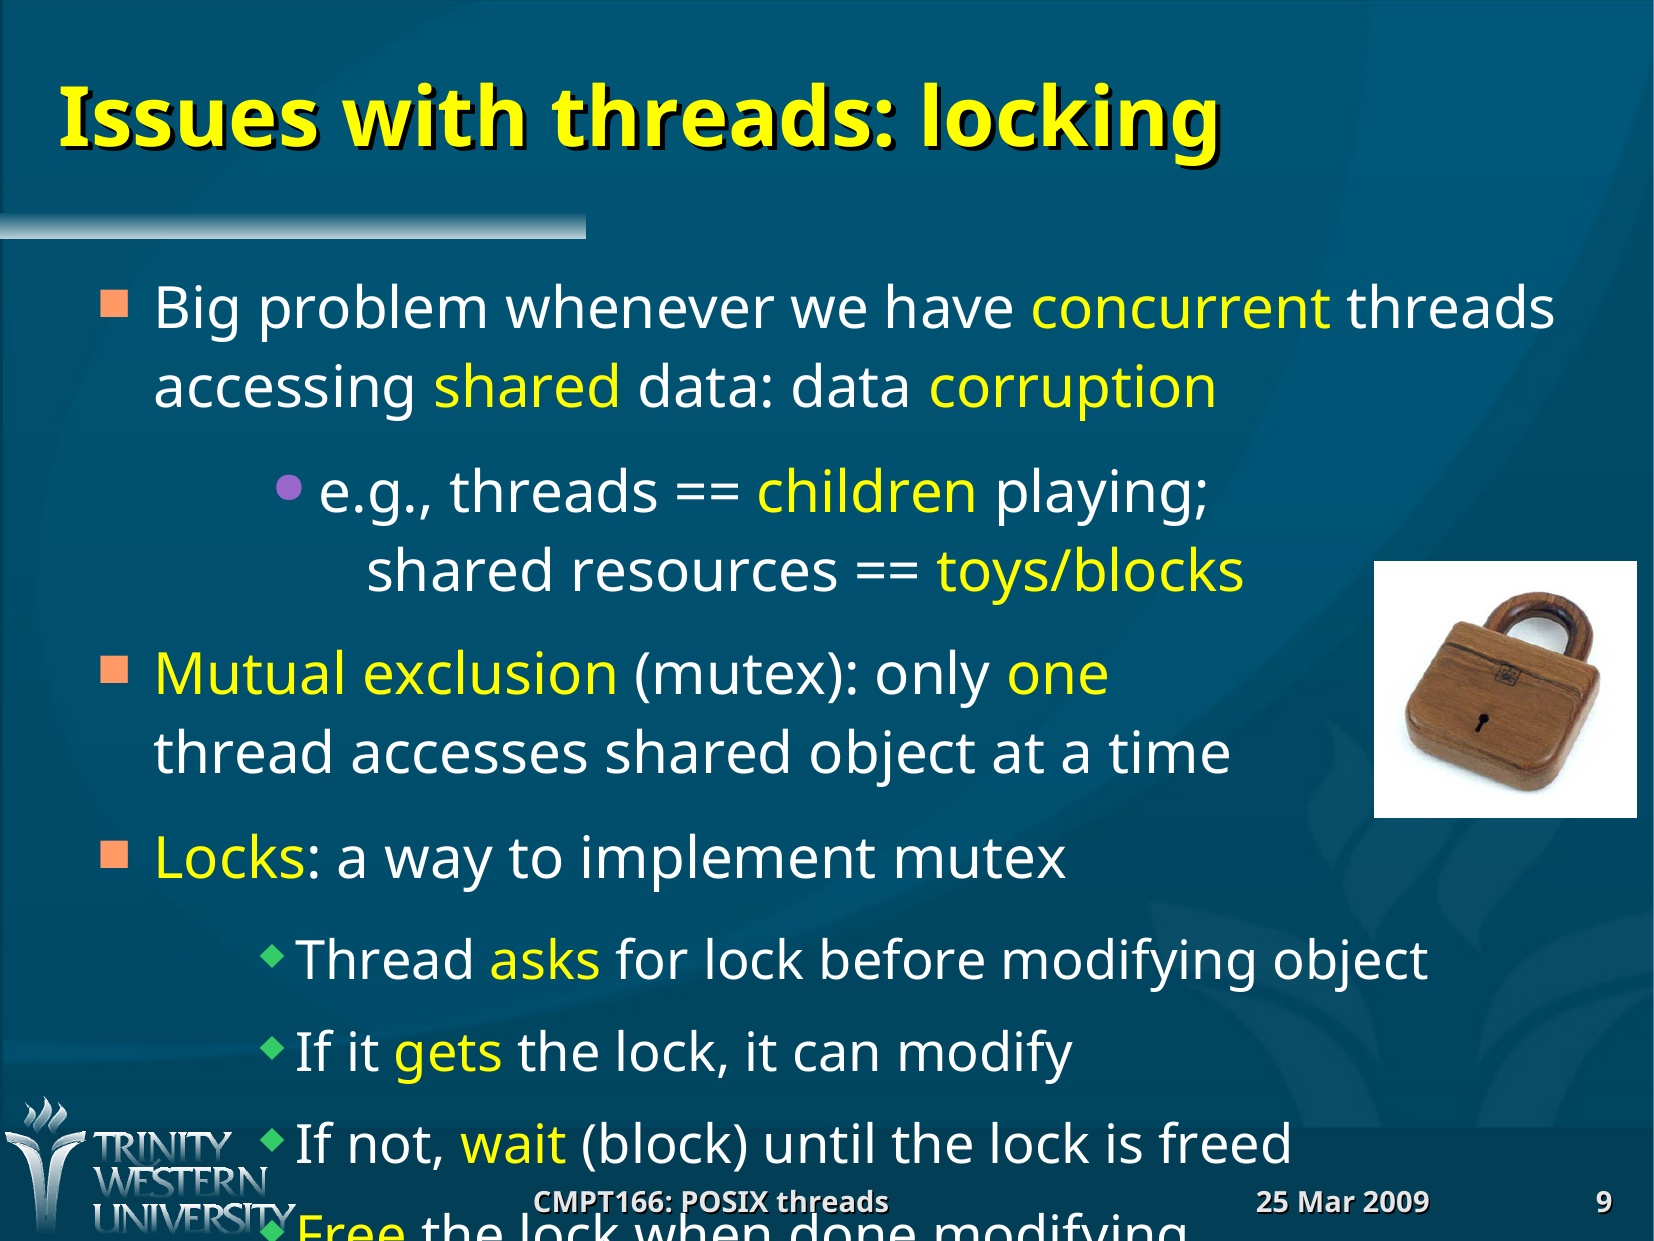

# Issues with threads: locking
Big problem whenever we have concurrent threads accessing shared data: data corruption
e.g., threads == children playing;
shared resources == toys/blocks
Mutual exclusion (mutex): only one
thread accesses shared object at a time
Locks: a way to implement mutex
Thread asks for lock before modifying object
If it gets the lock, it can modify
If not, wait (block) until the lock is freed
Free the lock when done modifying
CMPT166: POSIX threads
25 Mar 2009
9